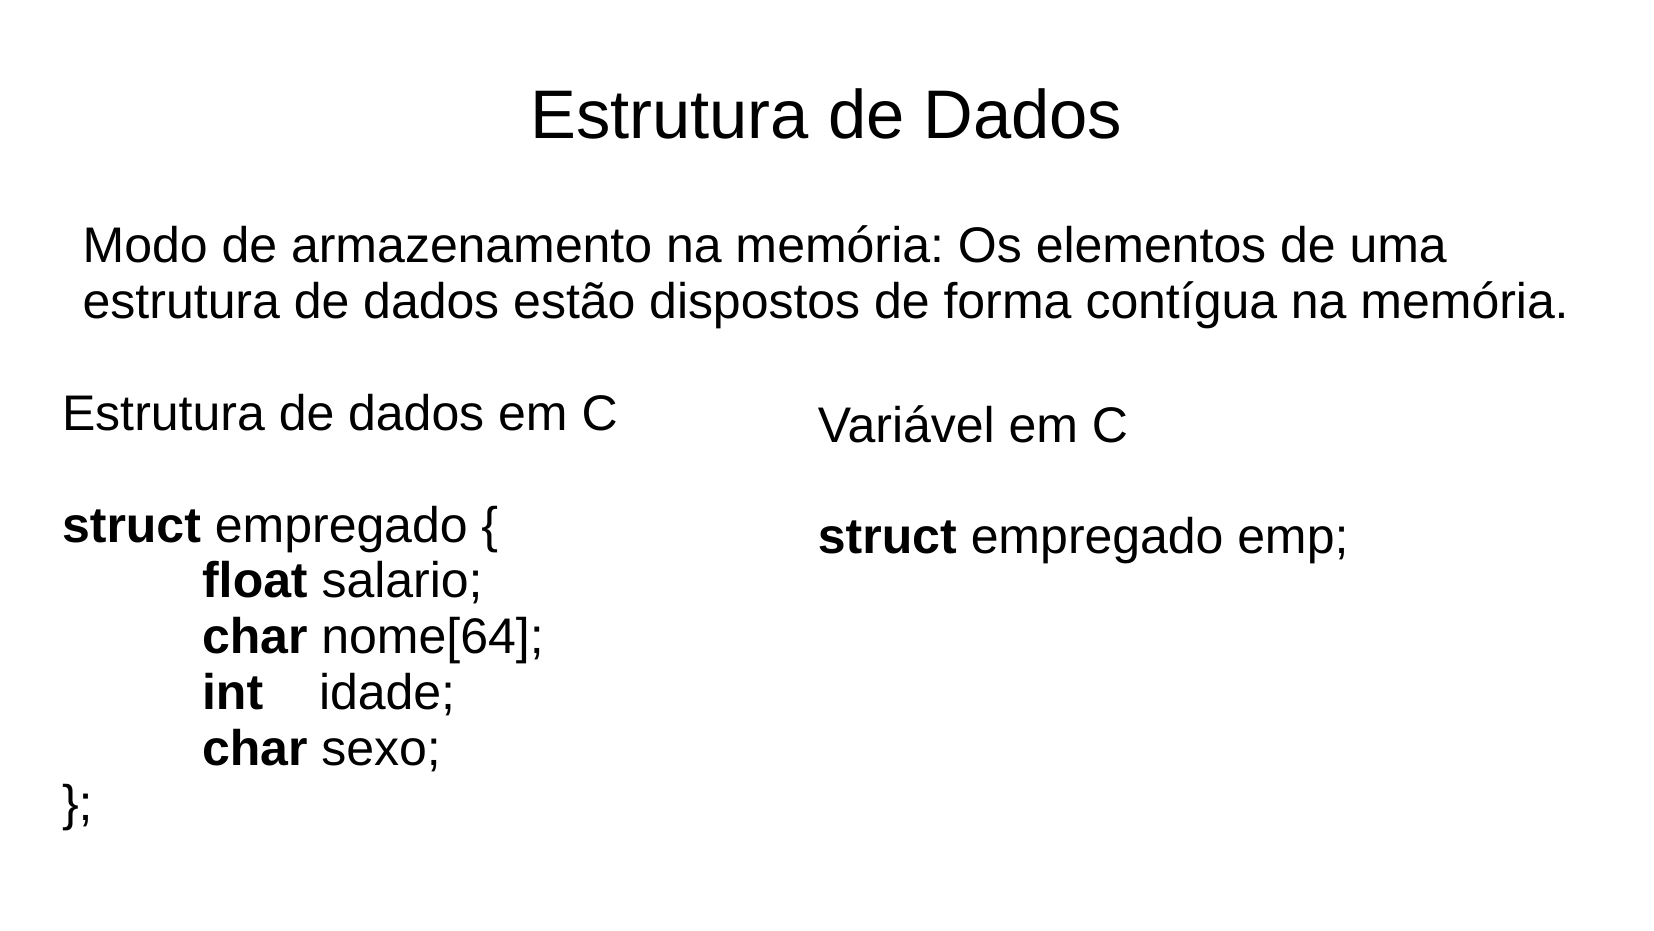

# Estrutura de Dados
Modo de armazenamento na memória: Os elementos de uma estrutura de dados estão dispostos de forma contígua na memória.
Estrutura de dados em C
struct empregado {
 float salario;
 char nome[64];
 int idade;
 char sexo;
};
Variável em C
struct empregado emp;